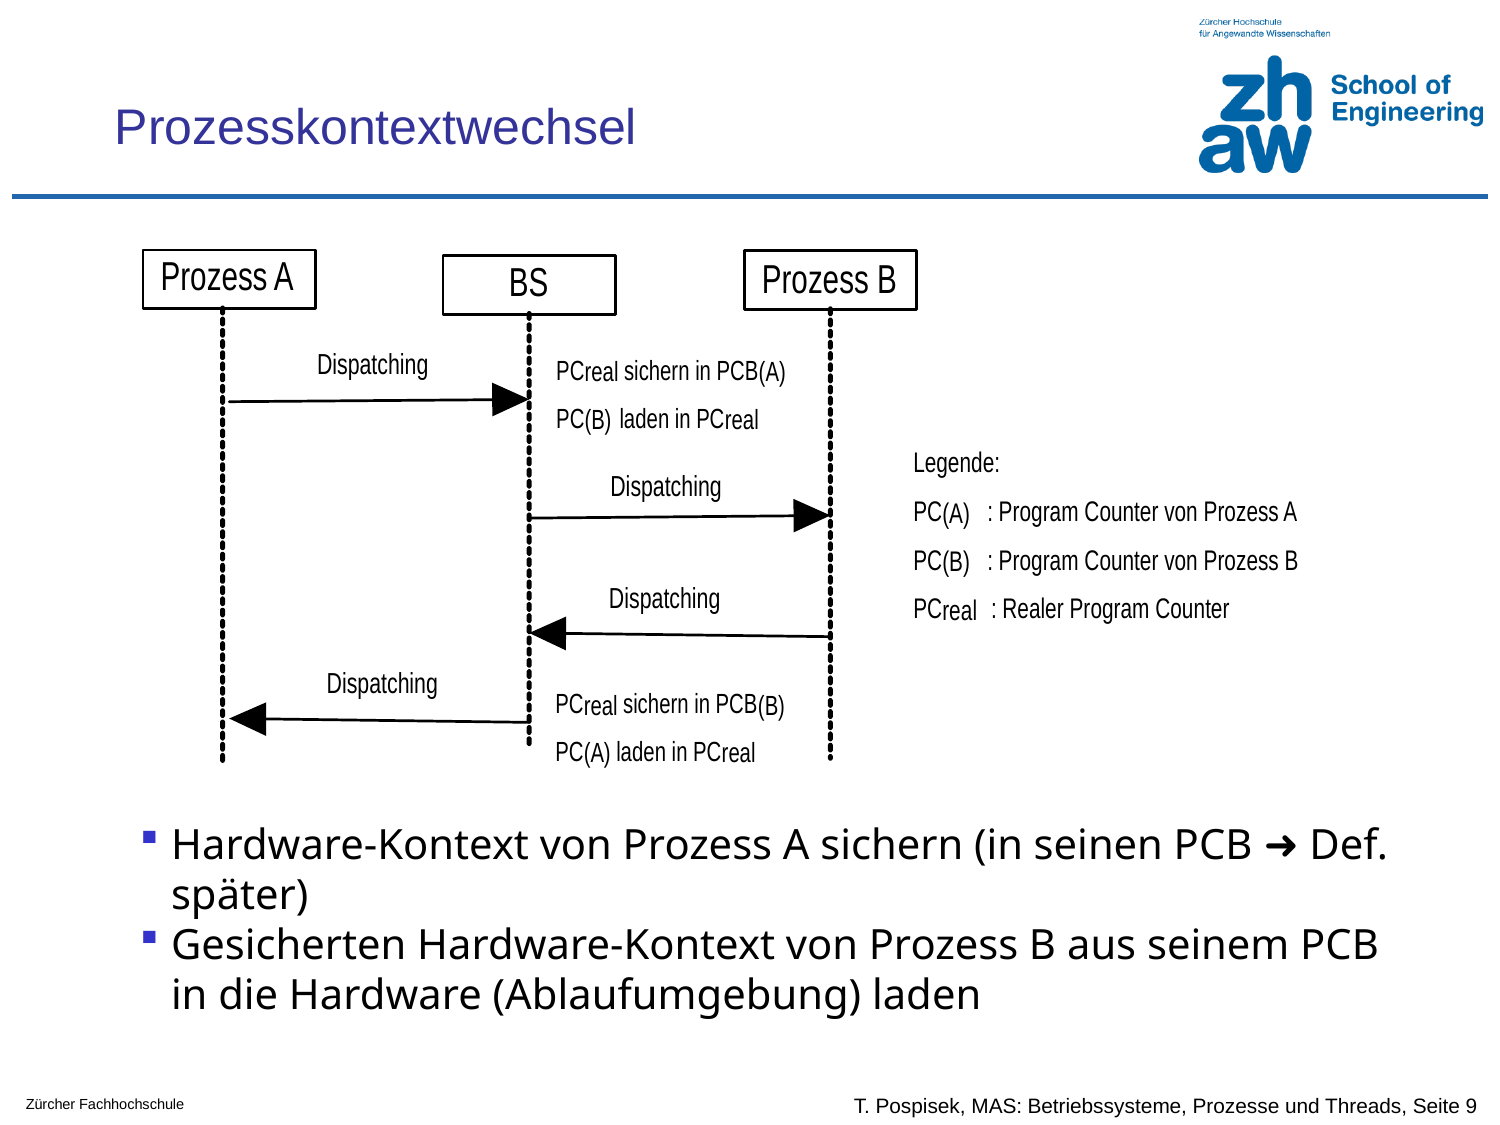

# Prozesskontextwechsel
Hardware-Kontext von Prozess A sichern (in seinen PCB ➜ Def. später)
Gesicherten Hardware-Kontext von Prozess B aus seinem PCB in die Hardware (Ablaufumgebung) laden